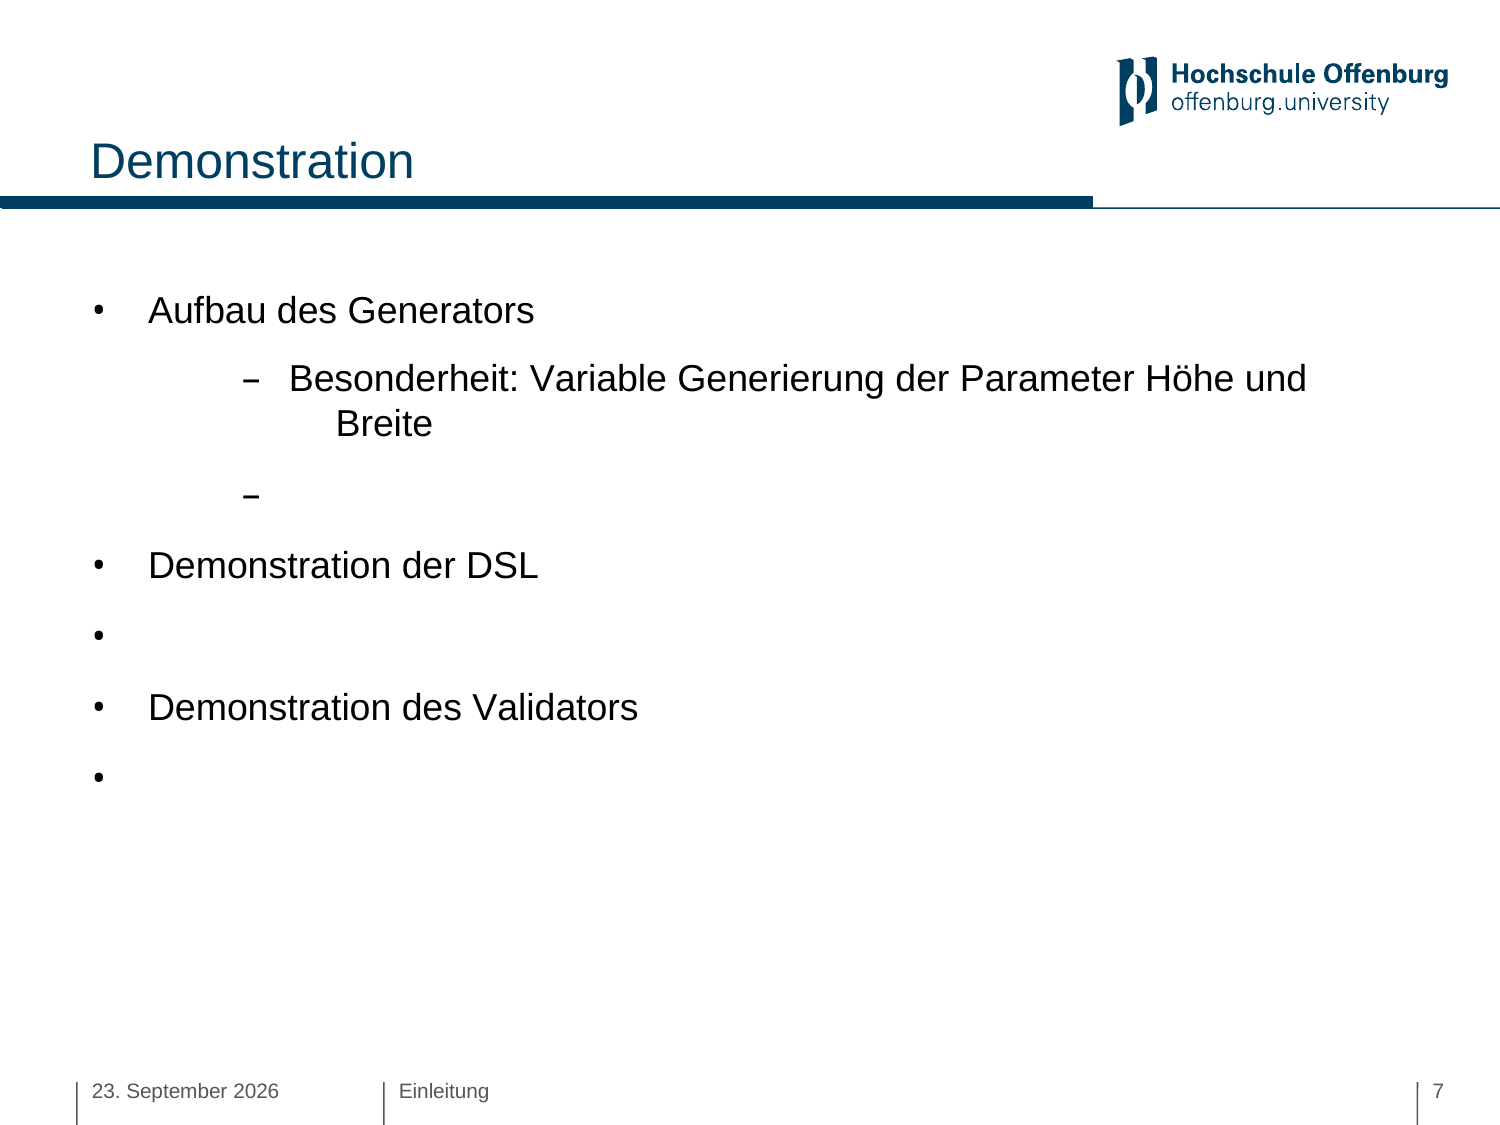

Demonstration
# Aufbau des Generators
Besonderheit: Variable Generierung der Parameter Höhe und Breite
Demonstration der DSL
Demonstration des Validators
Einleitung